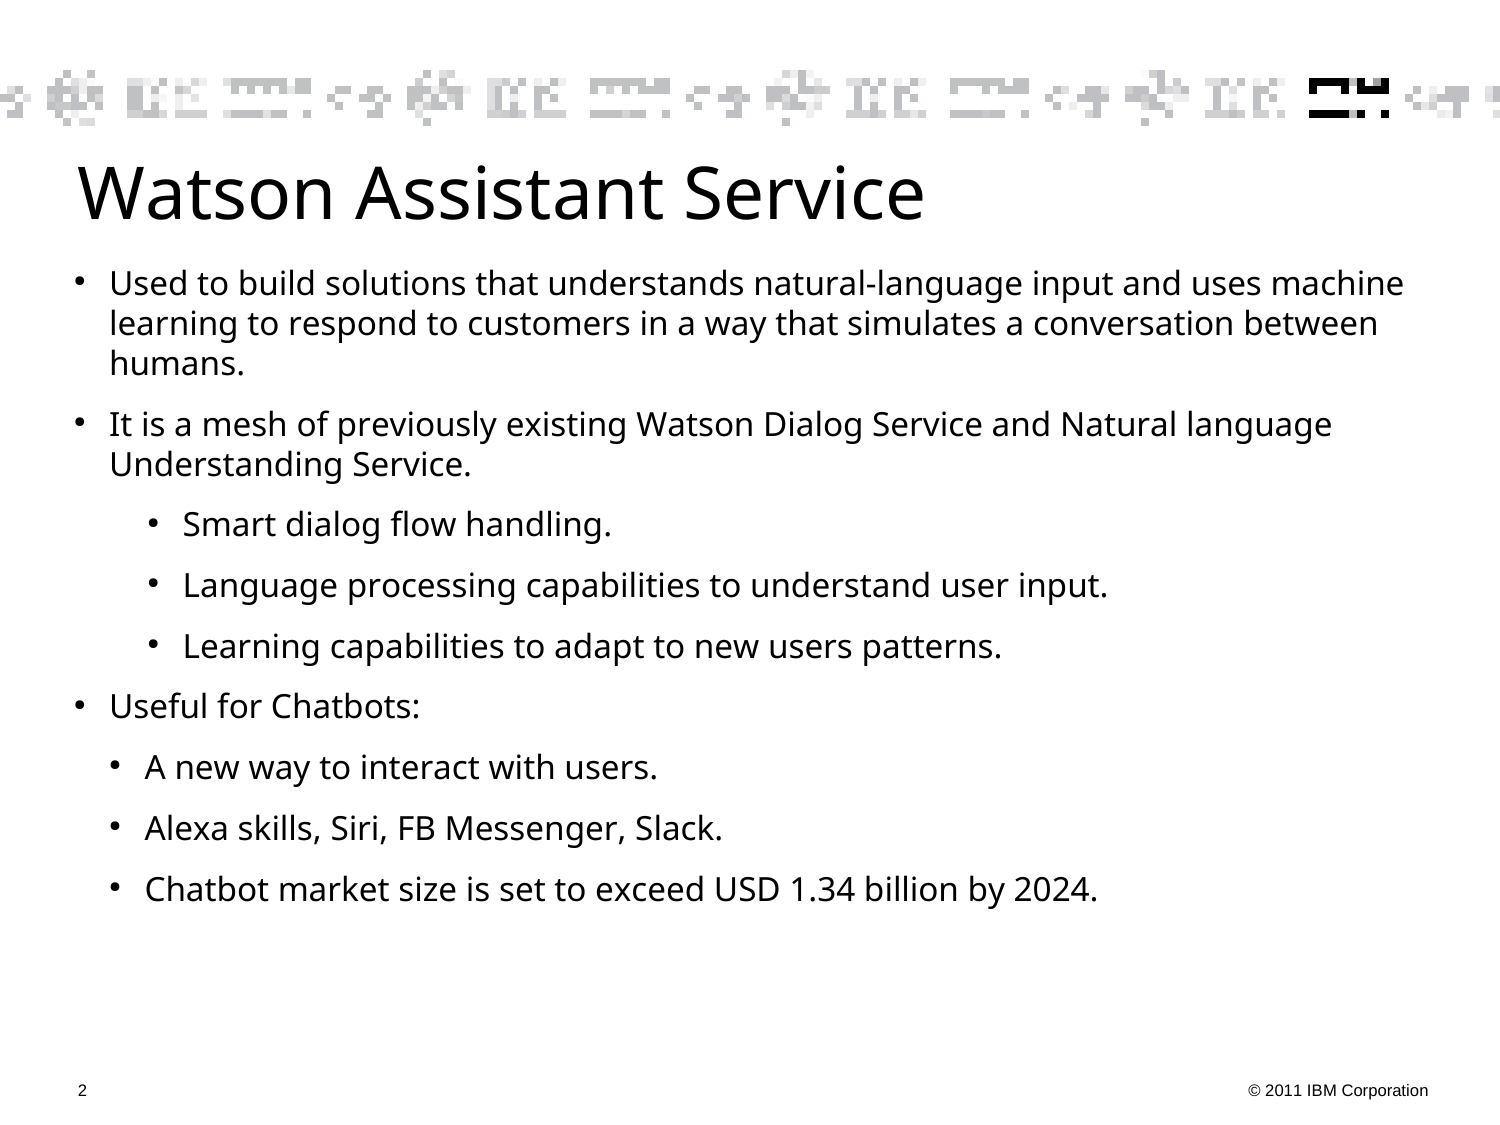

# Watson Assistant Service
Used to build solutions that understands natural-language input and uses machine learning to respond to customers in a way that simulates a conversation between humans.
It is a mesh of previously existing Watson Dialog Service and Natural language Understanding Service.
Smart dialog flow handling.
Language processing capabilities to understand user input.
Learning capabilities to adapt to new users patterns.
Useful for Chatbots:
A new way to interact with users.
Alexa skills, Siri, FB Messenger, Slack.
Chatbot market size is set to exceed USD 1.34 billion by 2024.
2